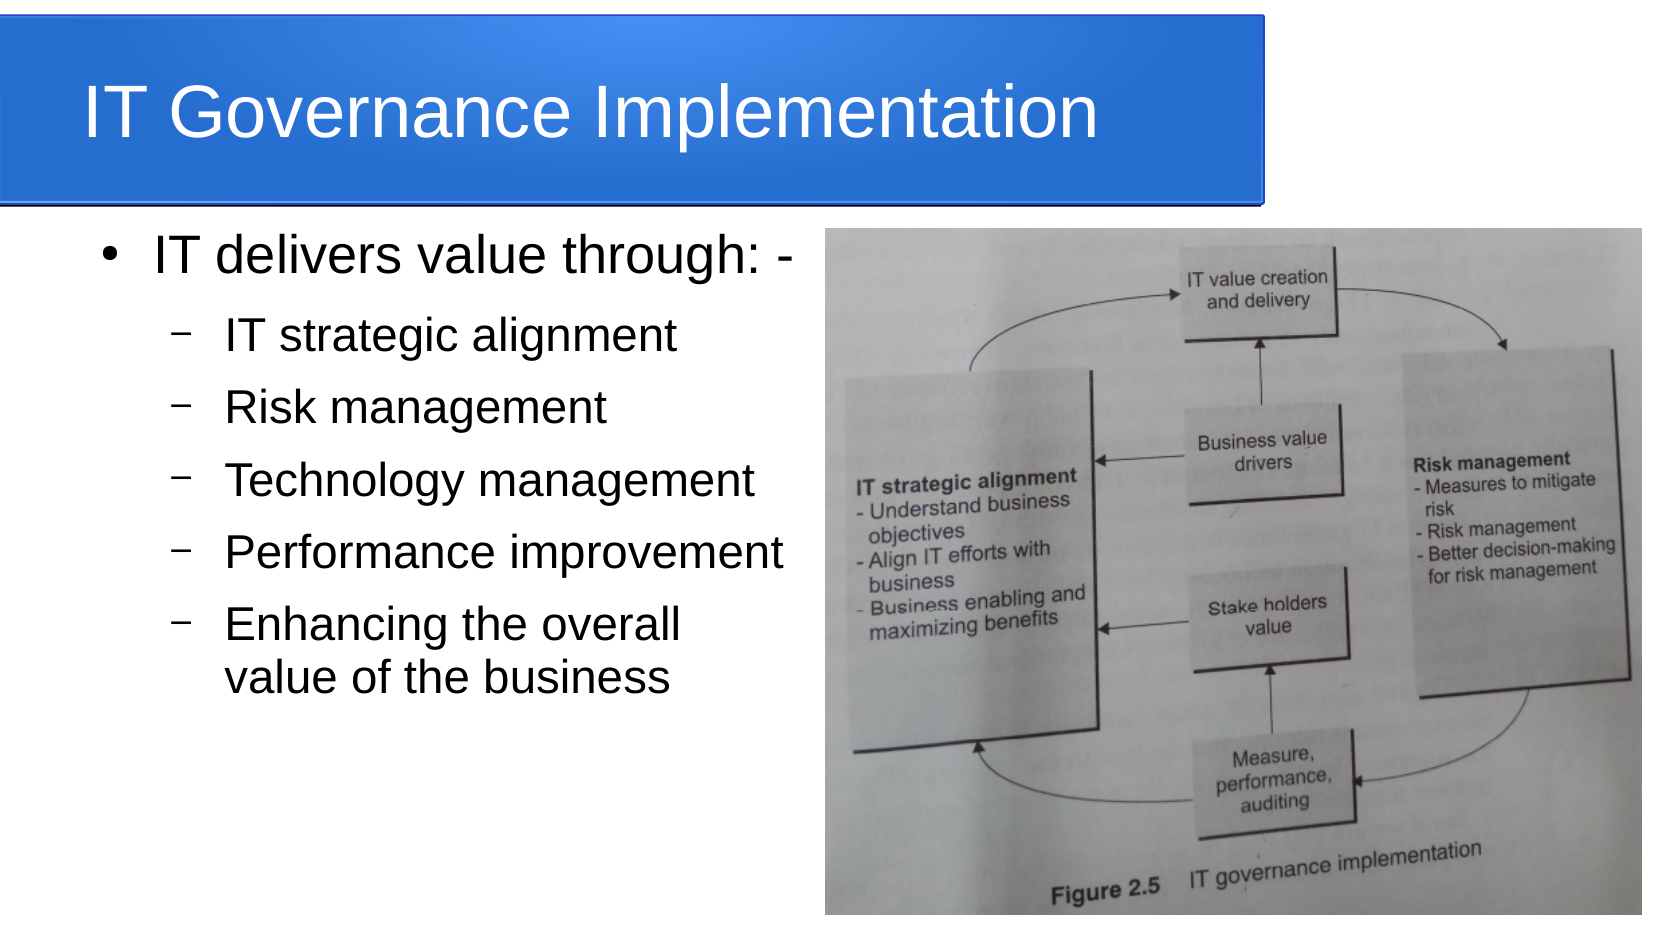

# IT Governance Implementation
IT delivers value through: -
IT strategic alignment
Risk management
Technology management
Performance improvement
Enhancing the overall value of the business